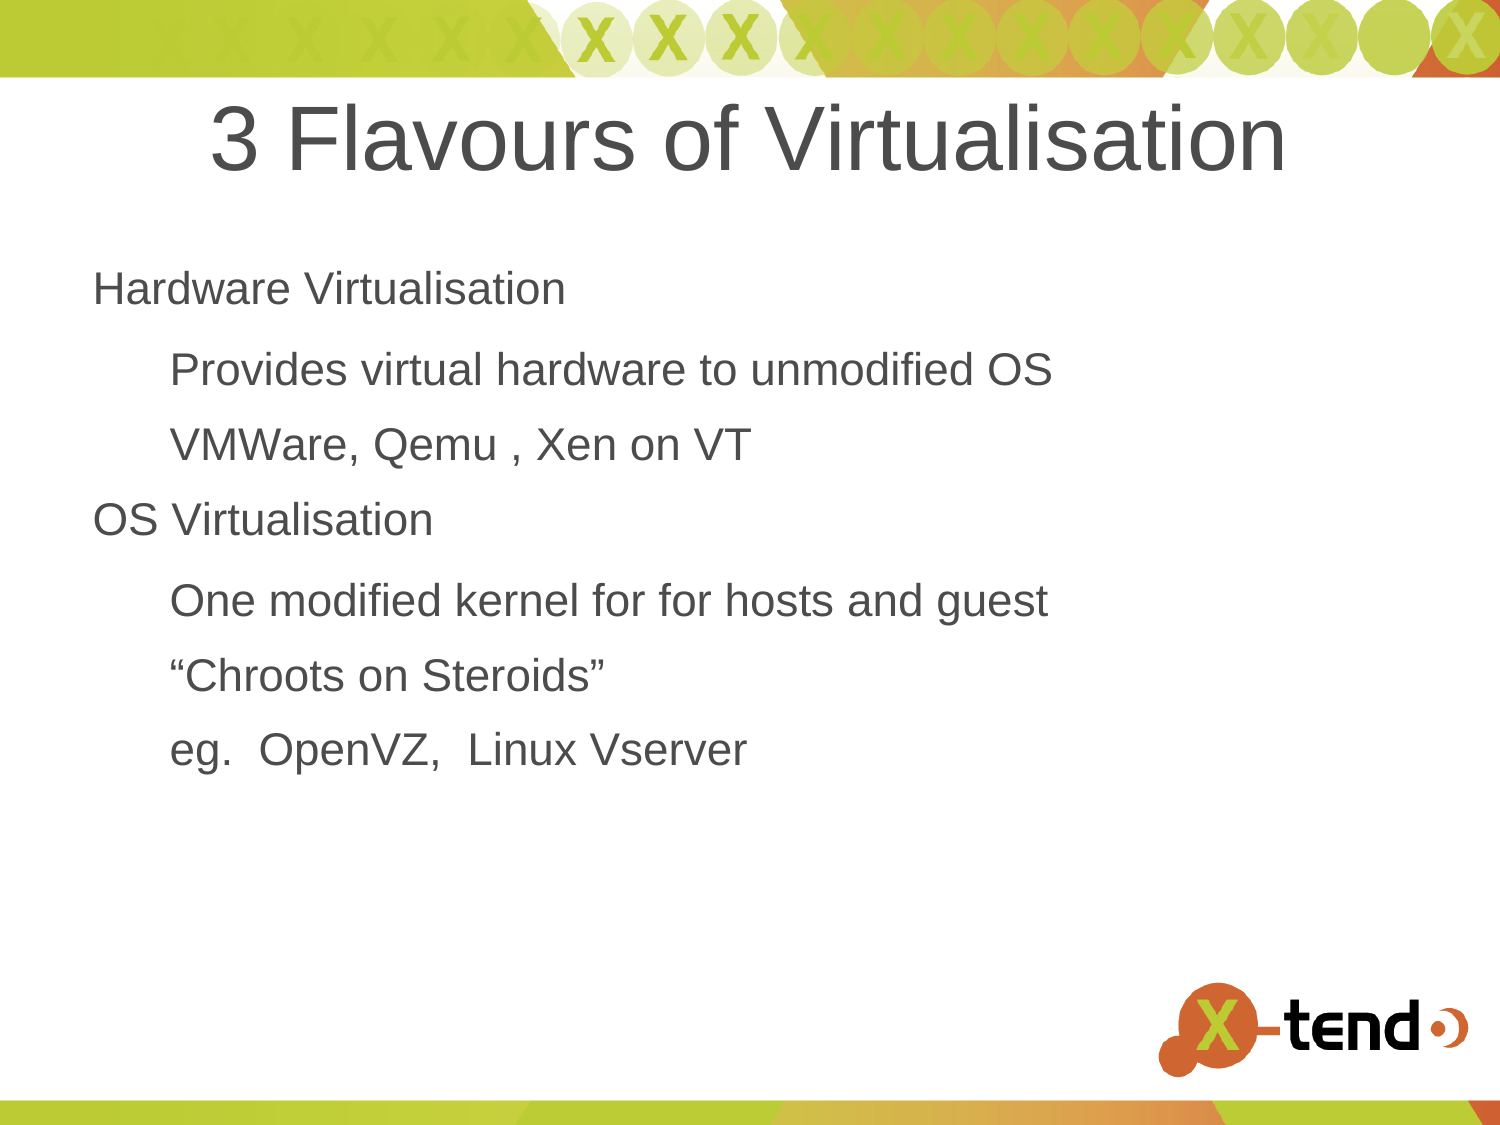

# 3 Flavours of Virtualisation
Hardware Virtualisation
Provides virtual hardware to unmodified OS
VMWare, Qemu , Xen on VT
OS Virtualisation
One modified kernel for for hosts and guest
“Chroots on Steroids”
eg. OpenVZ, Linux Vserver